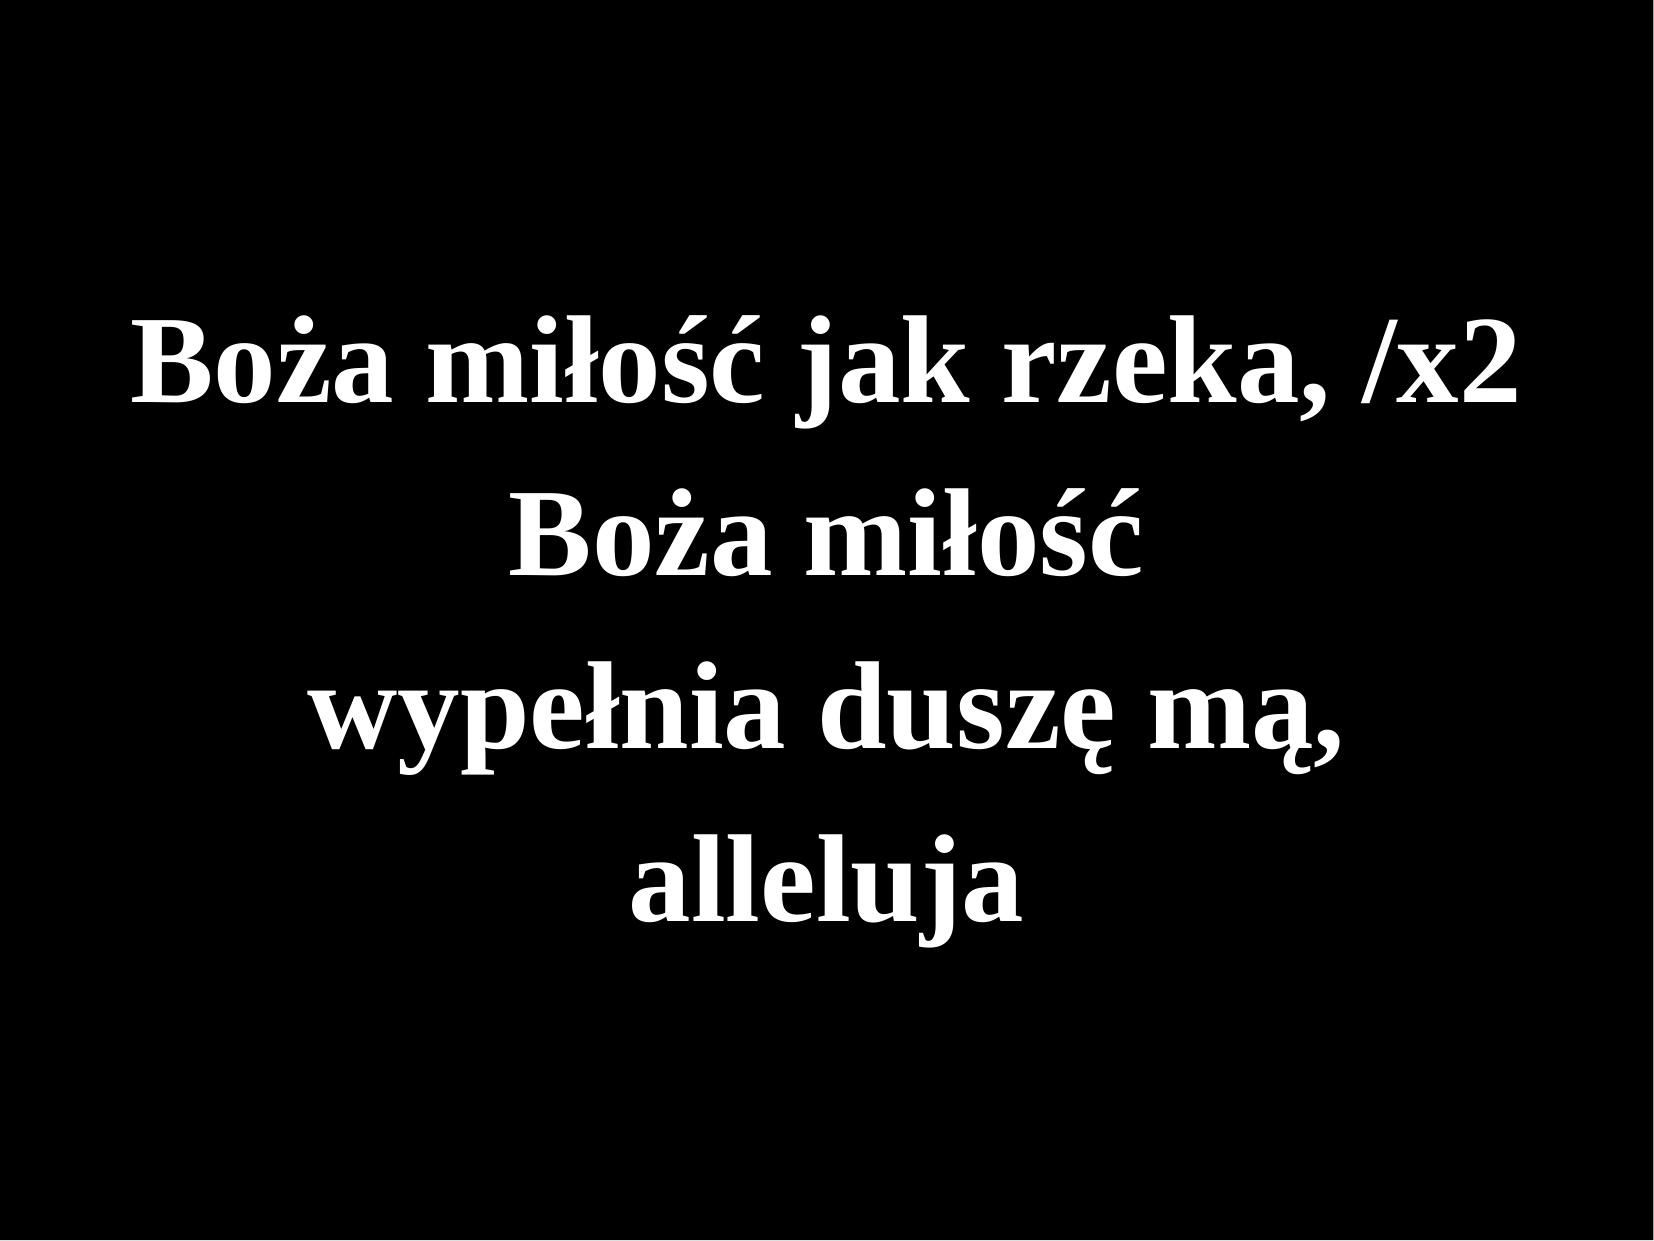

# Boża miłość jak rzeka, /x2 ppp Boża miłość ppp wypełnia duszę mą, ppp alleluja